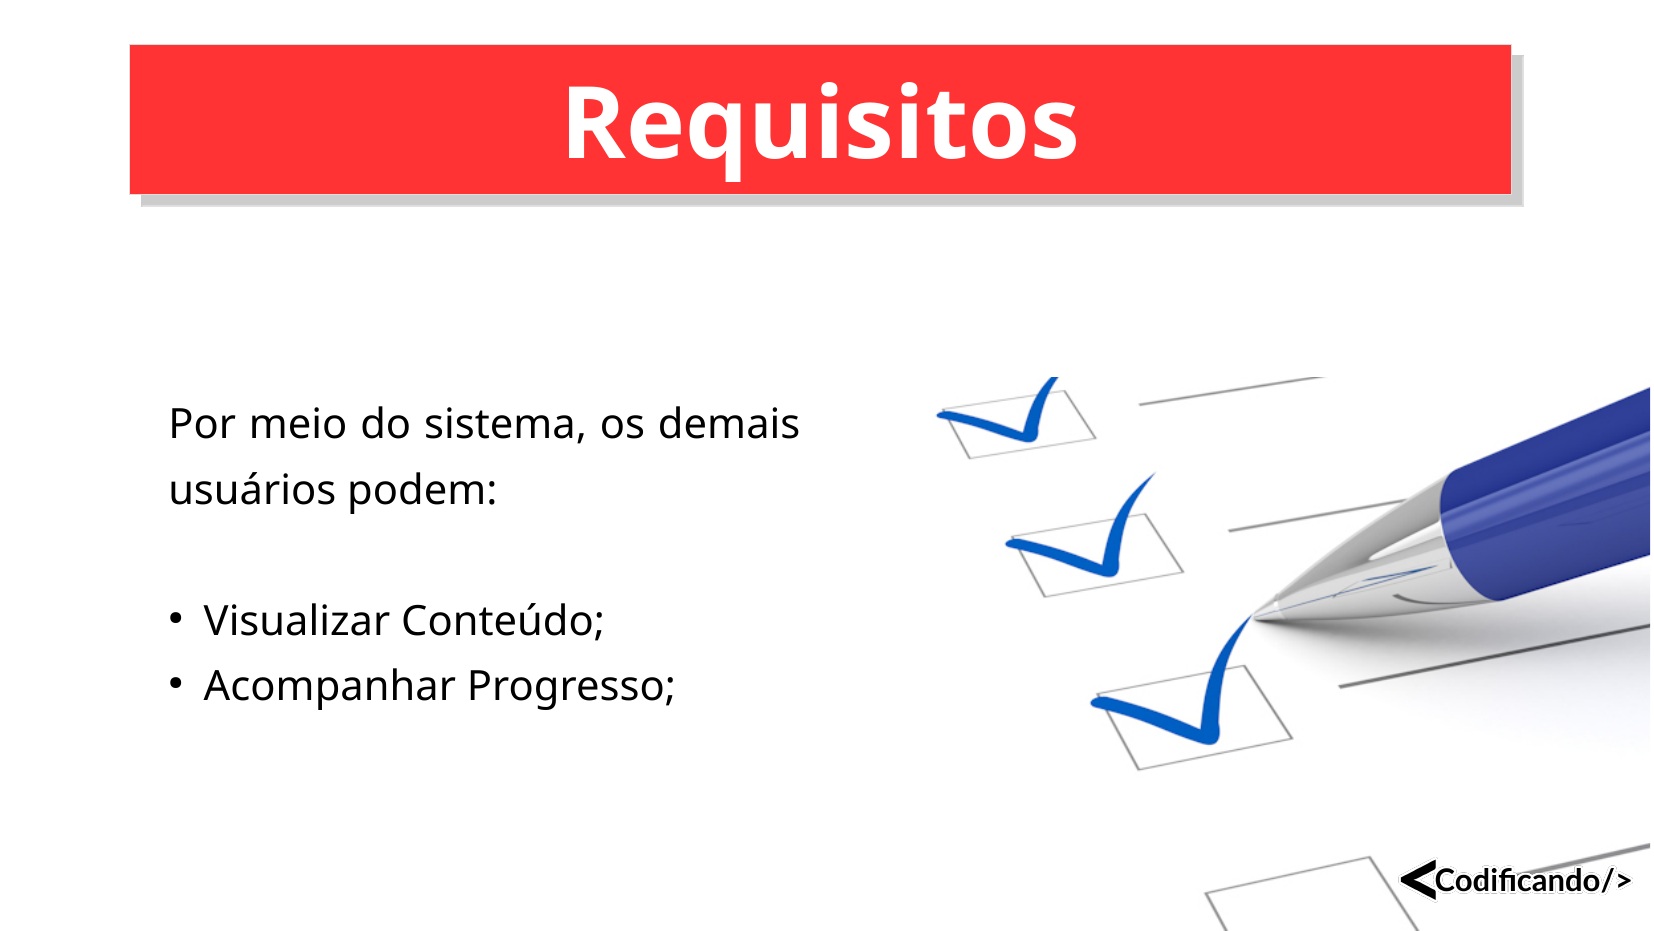

Requisitos
Por meio do sistema, os demais usuários podem:
Visualizar Conteúdo;
Acompanhar Progresso;